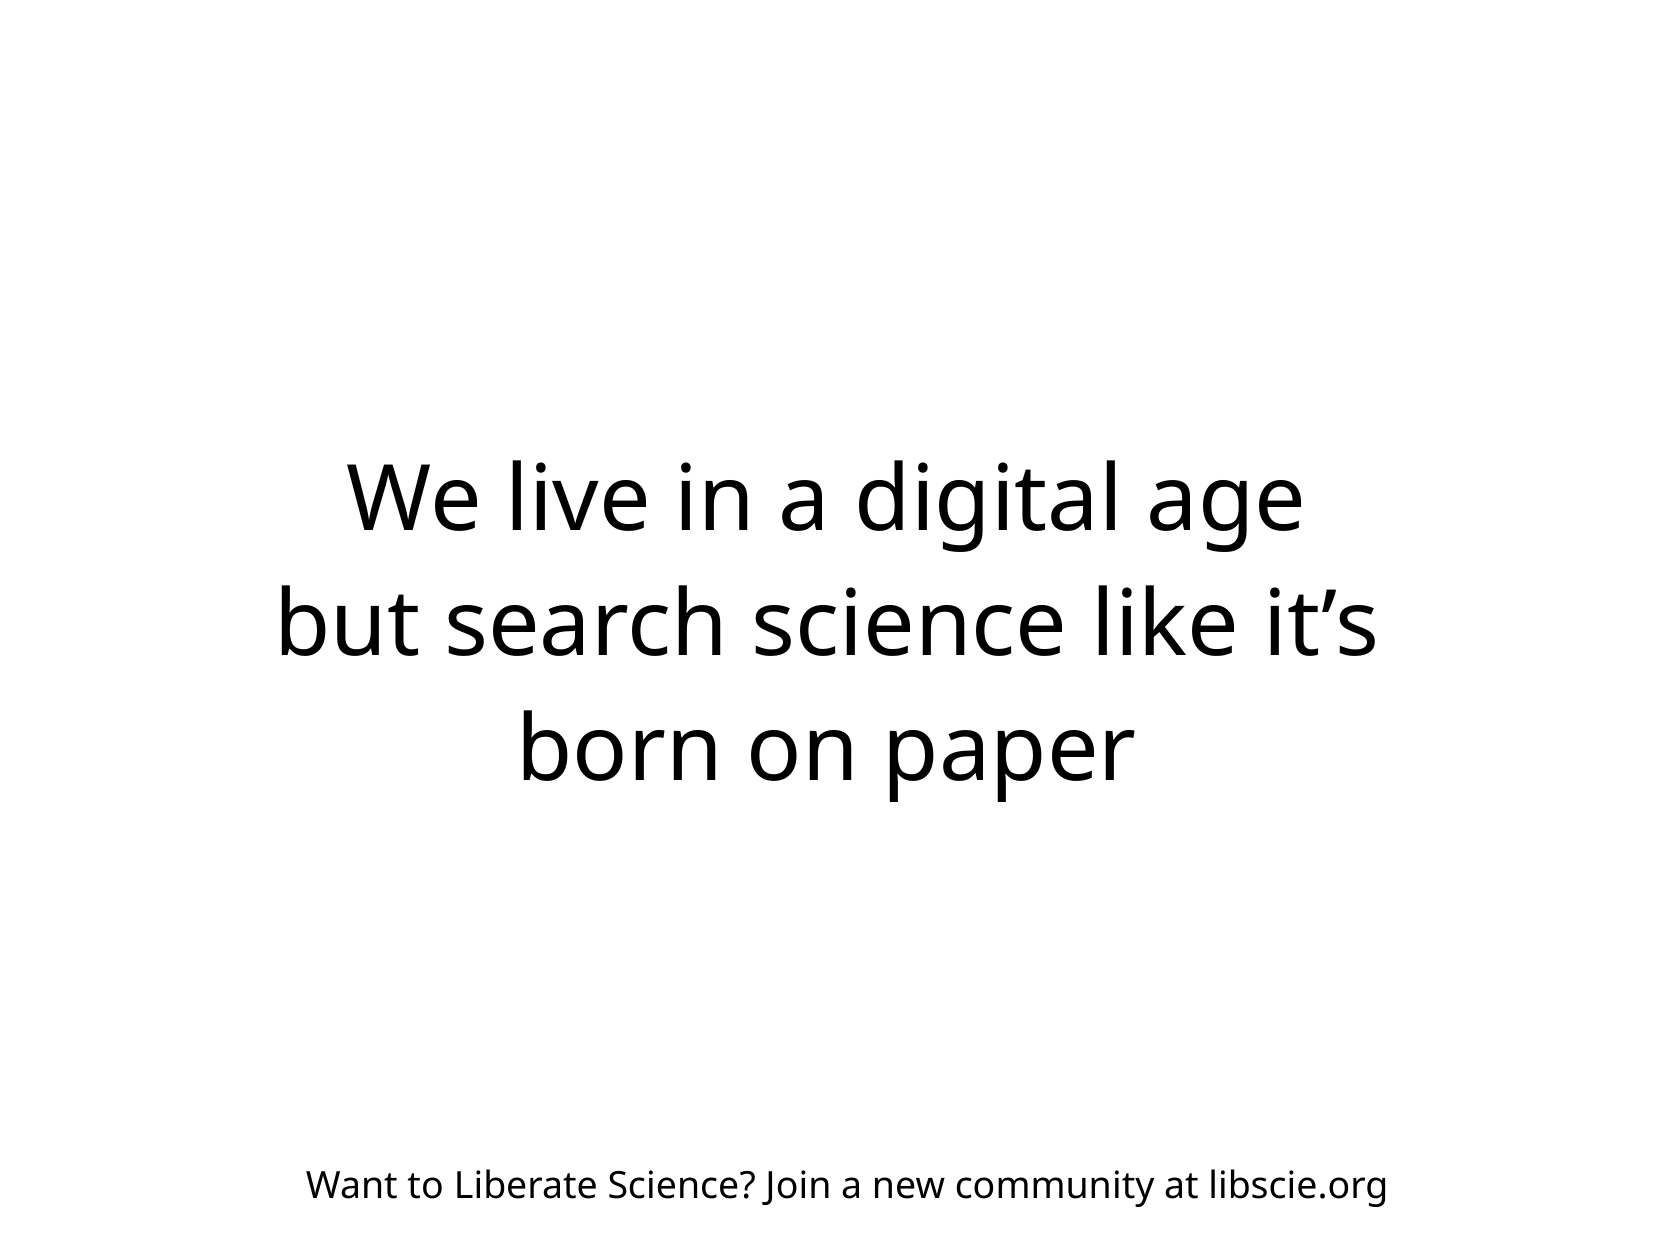

# We live in a digital age but search science like it’s born on paper